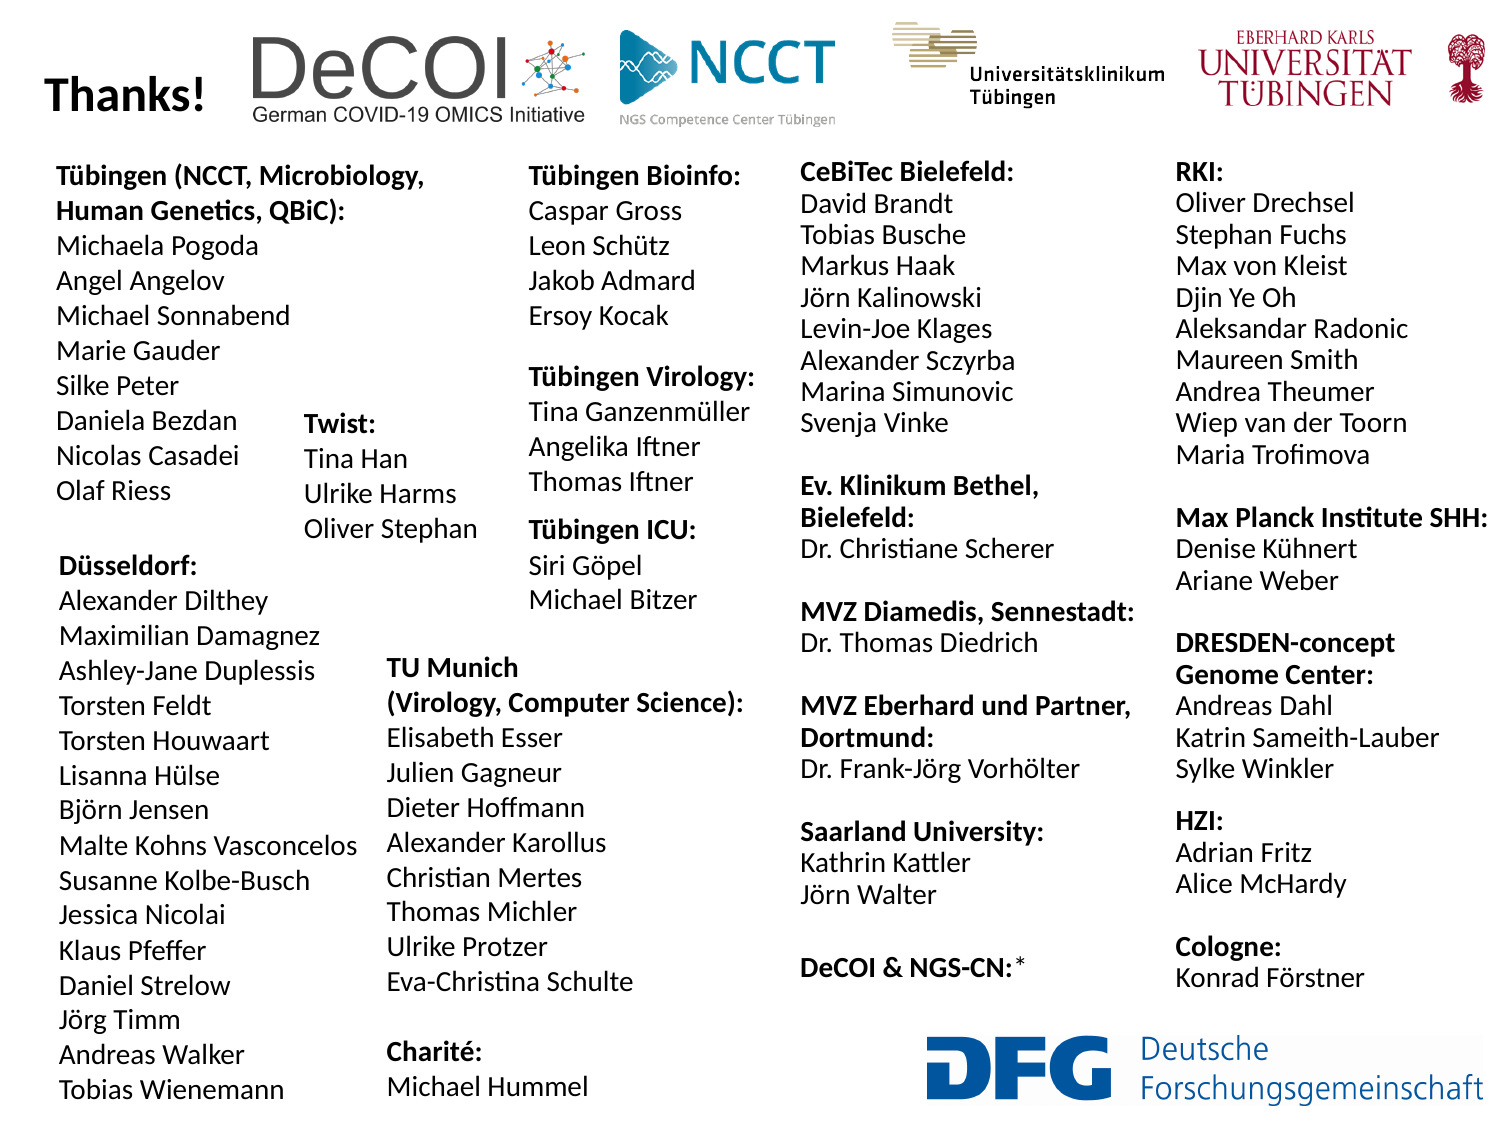

Thanks!
Tübingen (NCCT, Microbiology,
Human Genetics, QBiC):
Michaela Pogoda
Angel Angelov
Michael Sonnabend
Marie Gauder
Silke Peter
Daniela Bezdan
Nicolas Casadei
Olaf Riess
Tübingen Bioinfo:
Caspar Gross
Leon Schütz
Jakob Admard
Ersoy Kocak
CeBiTec Bielefeld:
David Brandt
Tobias Busche
Markus Haak
Jörn Kalinowski
Levin-Joe Klages
Alexander Sczyrba
Marina Simunovic
Svenja Vinke
Ev. Klinikum Bethel, Bielefeld:
Dr. Christiane Scherer
MVZ Diamedis, Sennestadt:
Dr. Thomas Diedrich
MVZ Eberhard und Partner, Dortmund:
Dr. Frank-Jörg Vorhölter
Saarland University:
Kathrin Kattler
Jörn Walter
RKI:
Oliver Drechsel
Stephan Fuchs
Max von Kleist
Djin Ye Oh
Aleksandar Radonic
Maureen Smith
Andrea Theumer
Wiep van der Toorn
Maria Trofimova
Max Planck Institute SHH:
Denise Kühnert
Ariane Weber
DRESDEN-concept
Genome Center:
Andreas Dahl
Katrin Sameith-Lauber
Sylke Winkler
HZI:
Adrian Fritz
Alice McHardy
Cologne:
Konrad Förstner
Tübingen Virology:
Tina Ganzenmüller
Angelika Iftner
Thomas Iftner
Twist:
Tina Han
Ulrike Harms
Oliver Stephan
Tübingen ICU:
Siri Göpel
Michael Bitzer
Düsseldorf:
Alexander Dilthey
Maximilian Damagnez
Ashley-Jane Duplessis
Torsten Feldt
Torsten Houwaart
Lisanna Hülse
Björn Jensen
Malte Kohns Vasconcelos
Susanne Kolbe-Busch
Jessica Nicolai
Klaus Pfeffer
Daniel Strelow
Jörg Timm
Andreas Walker
Tobias Wienemann
TU Munich
(Virology, Computer Science):
Elisabeth Esser
Julien Gagneur
Dieter Hoffmann
Alexander Karollus
Christian Mertes
Thomas Michler
Ulrike Protzer
Eva-Christina Schulte
Charité:
Michael Hummel
DeCOI & NGS-CN:*